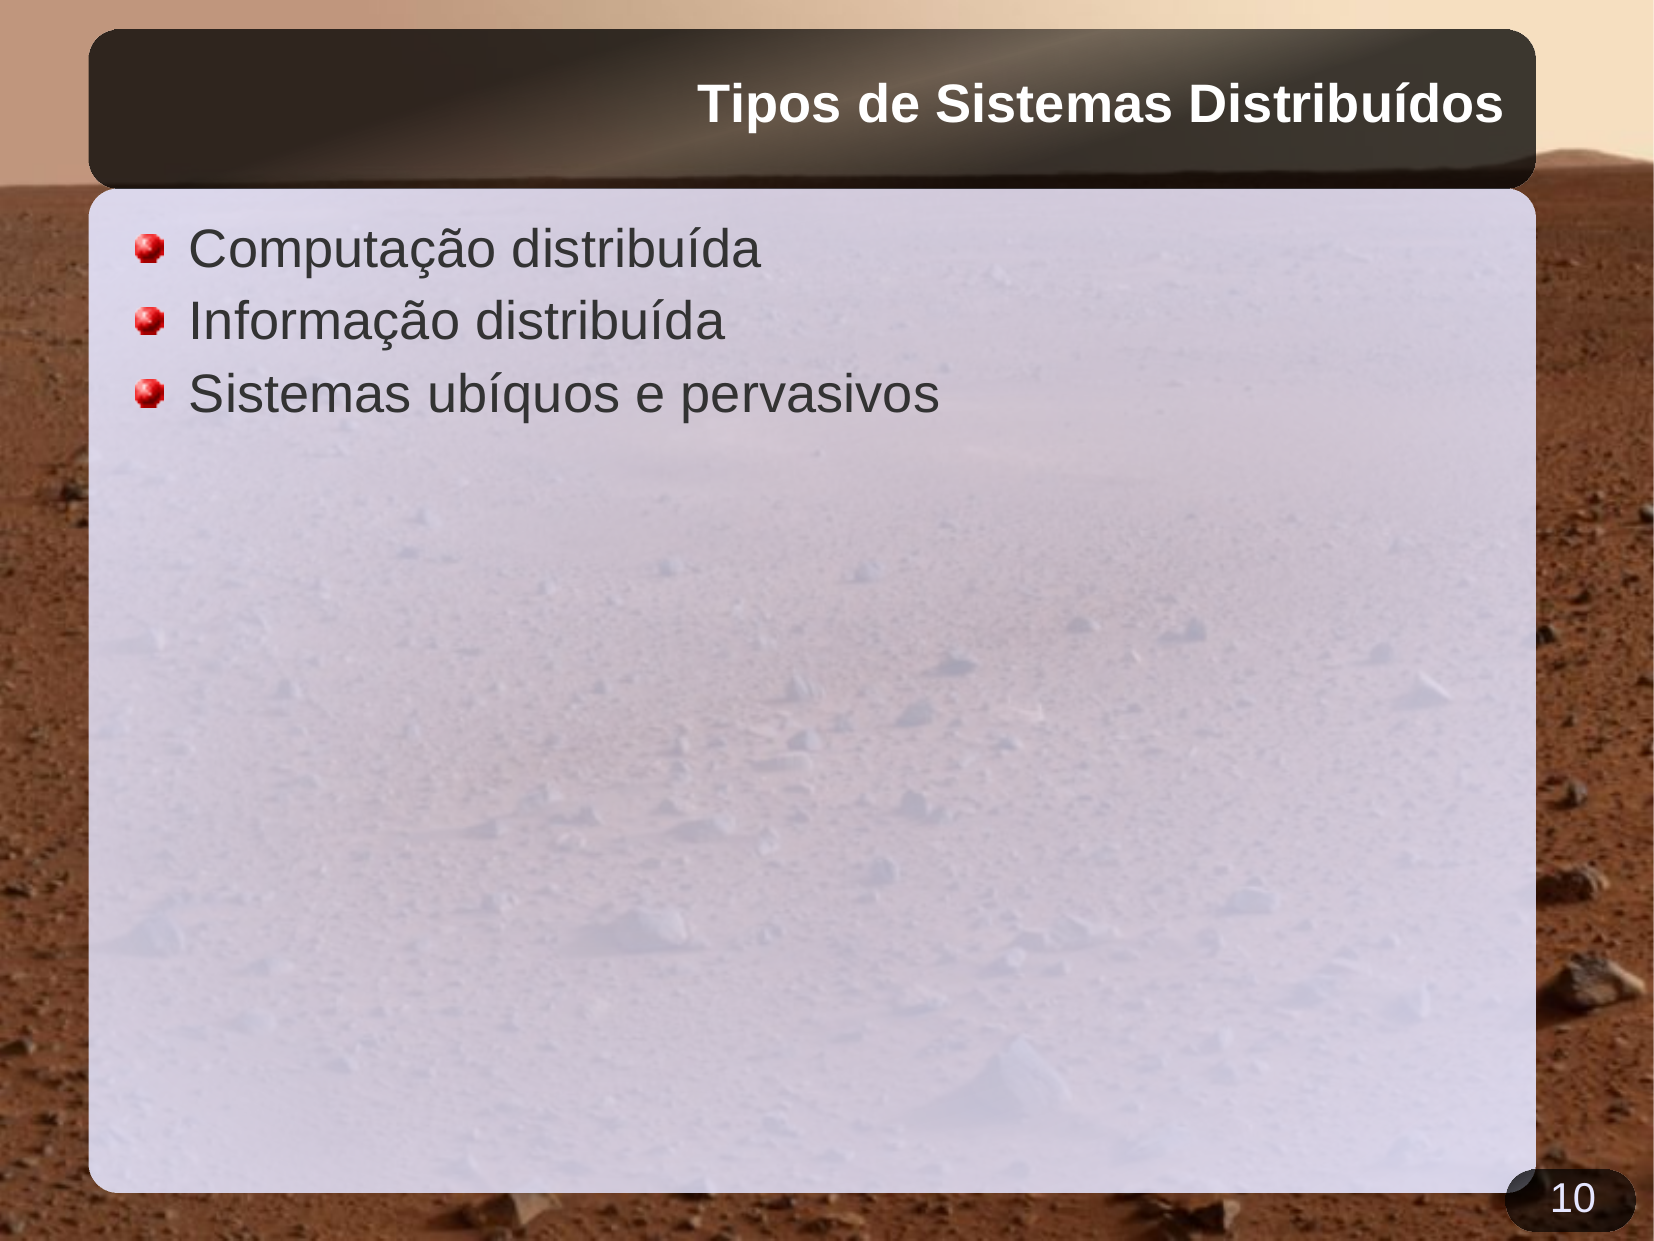

# Tipos de Sistemas Distribuídos
Computação distribuída
Informação distribuída
Sistemas ubíquos e pervasivos